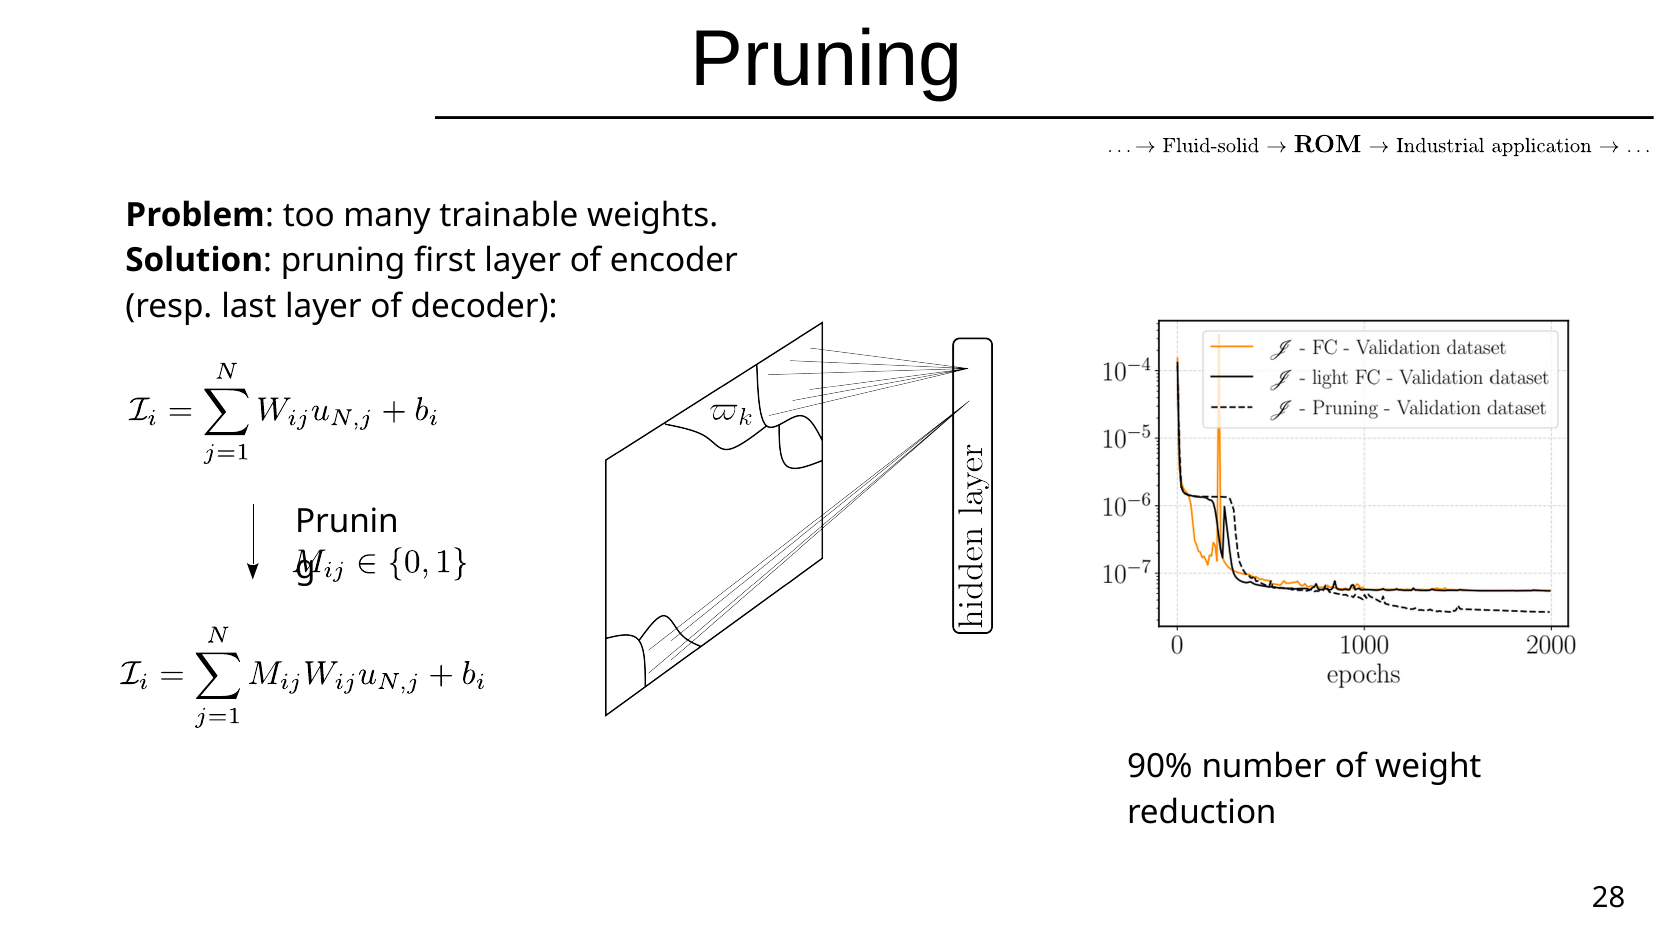

# Pruning
Problem: too many trainable weights.
Solution: pruning first layer of encoder (resp. last layer of decoder):
Pruning
90% number of weight reduction